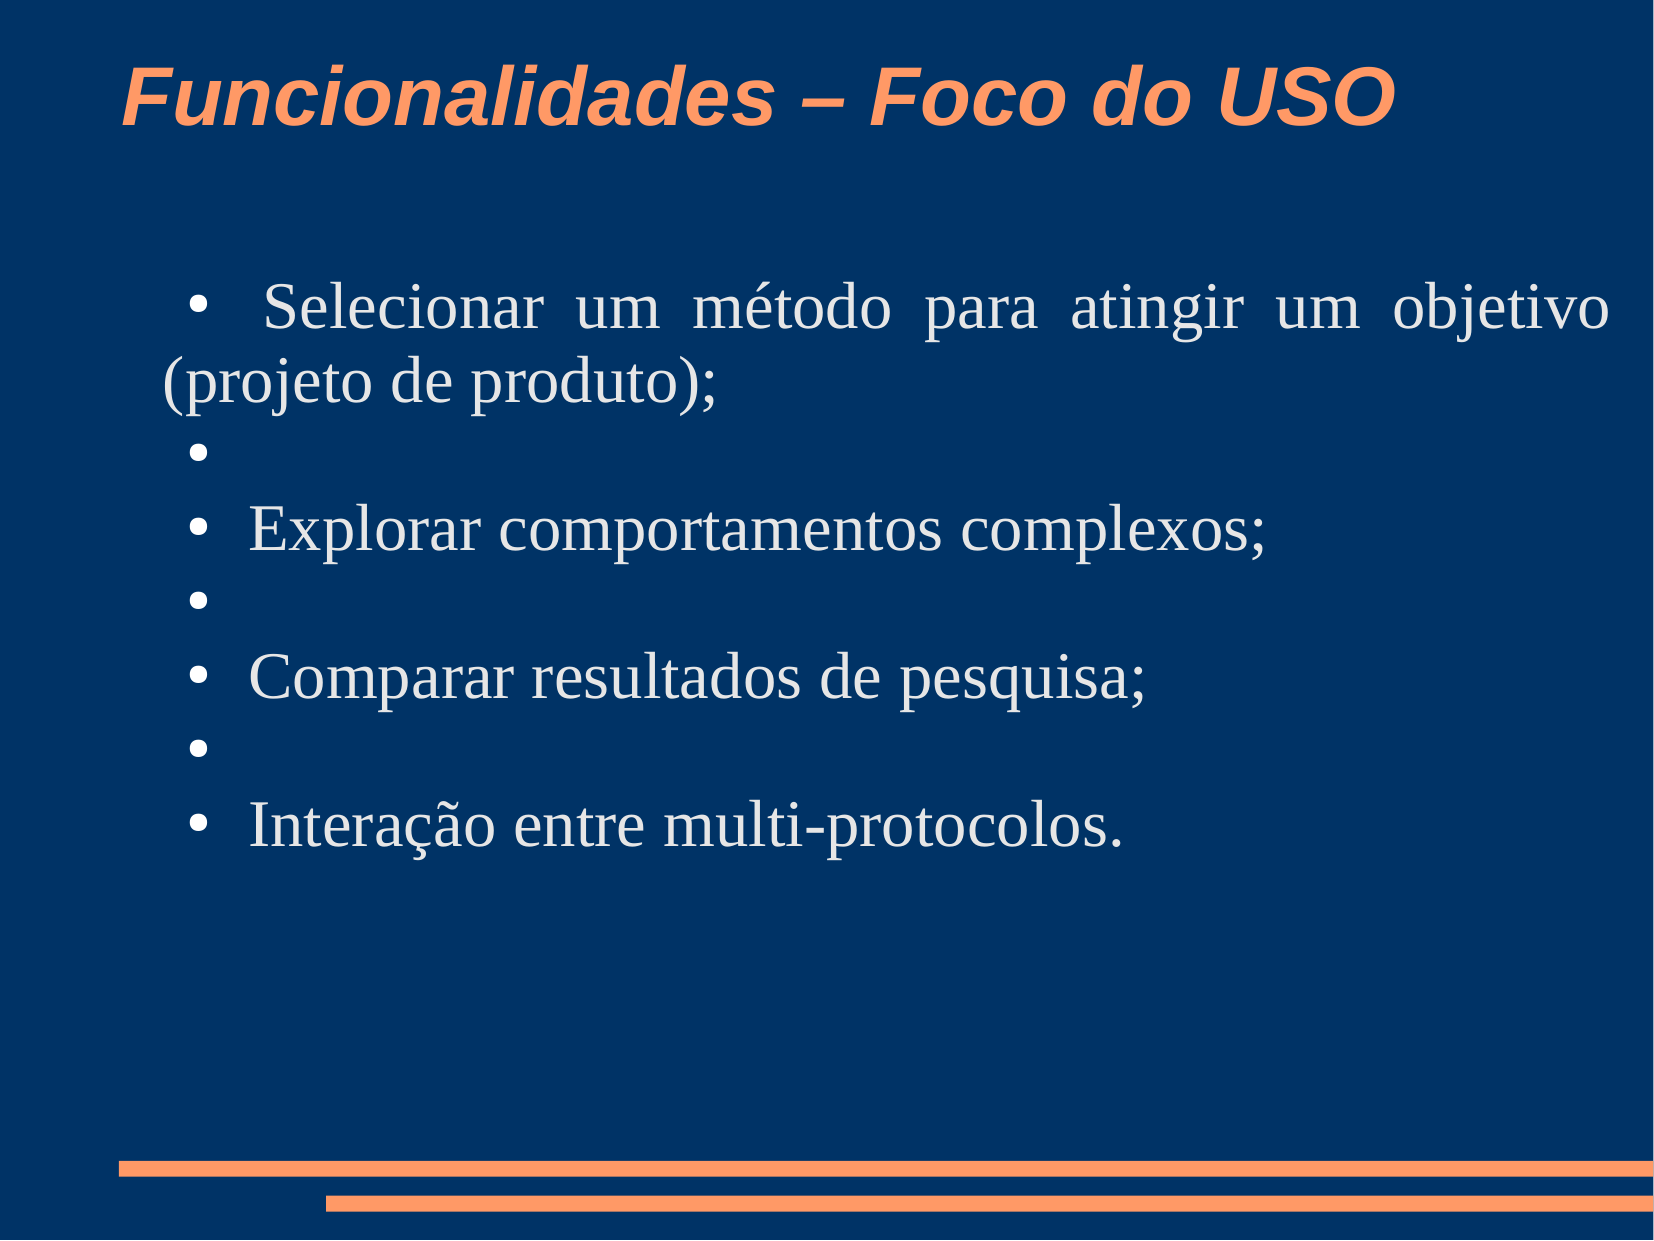

# Funcionalidades – Foco do USO
 Selecionar um método para atingir um objetivo (projeto de produto);
 Explorar comportamentos complexos;
 Comparar resultados de pesquisa;
 Interação entre multi-protocolos.